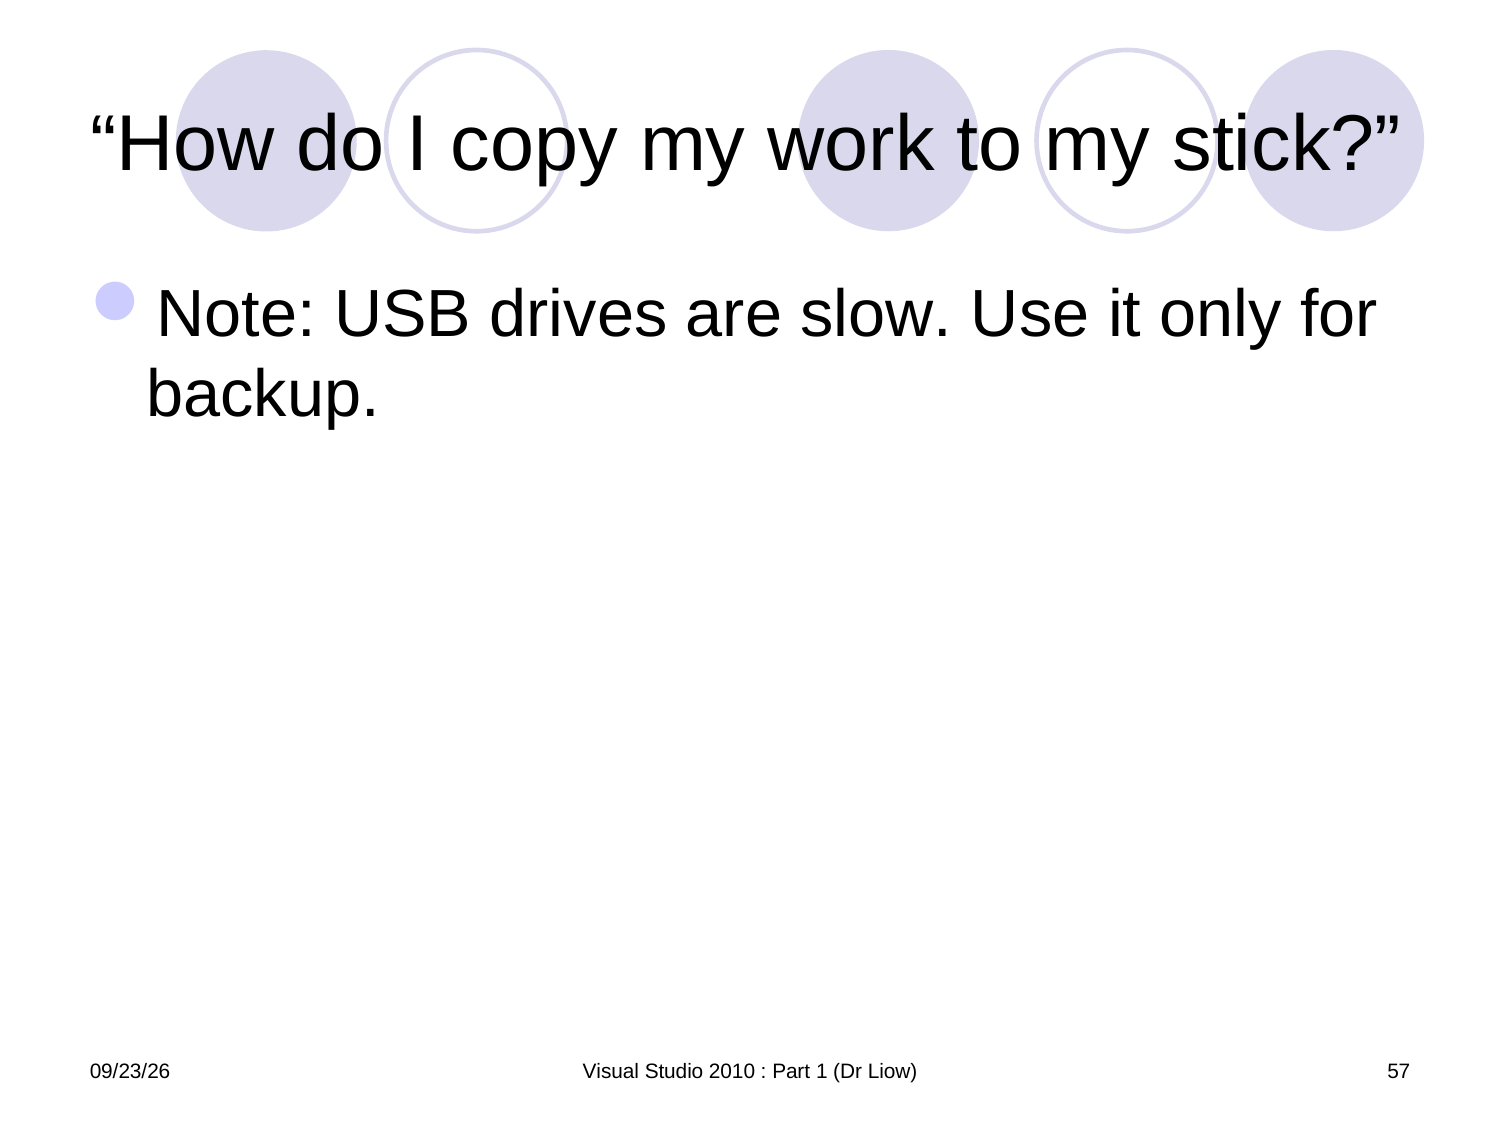

# “How do I copy my work to my stick?”
Note: USB drives are slow. Use it only for backup.
Visual Studio 2010 : Part 1 (Dr Liow)